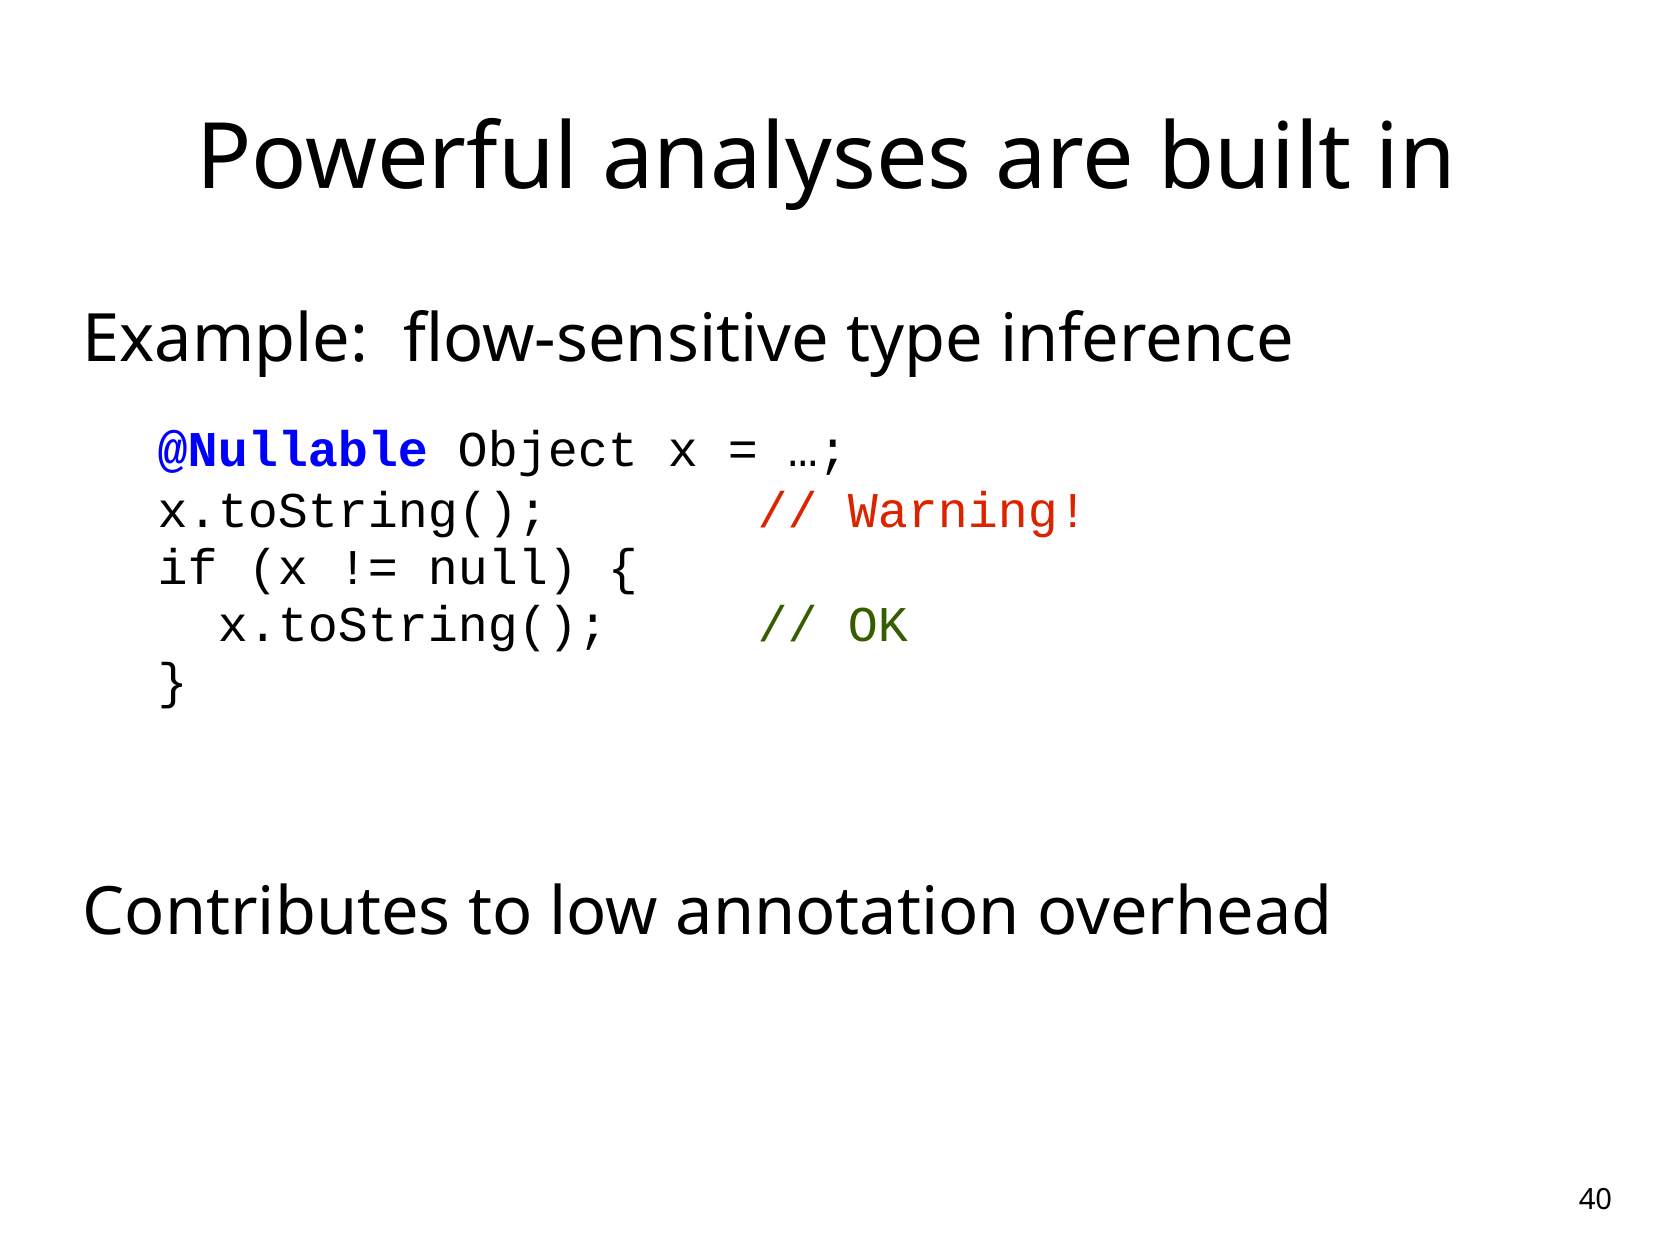

# Powerful analyses are built in
Example: flow-sensitive type inference
 	@Nullable Object x = …;
 	x.toString(); 		// Warning!
 	if (x != null) {
 	 x.toString(); 	// OK
 	}
Contributes to low annotation overhead
40